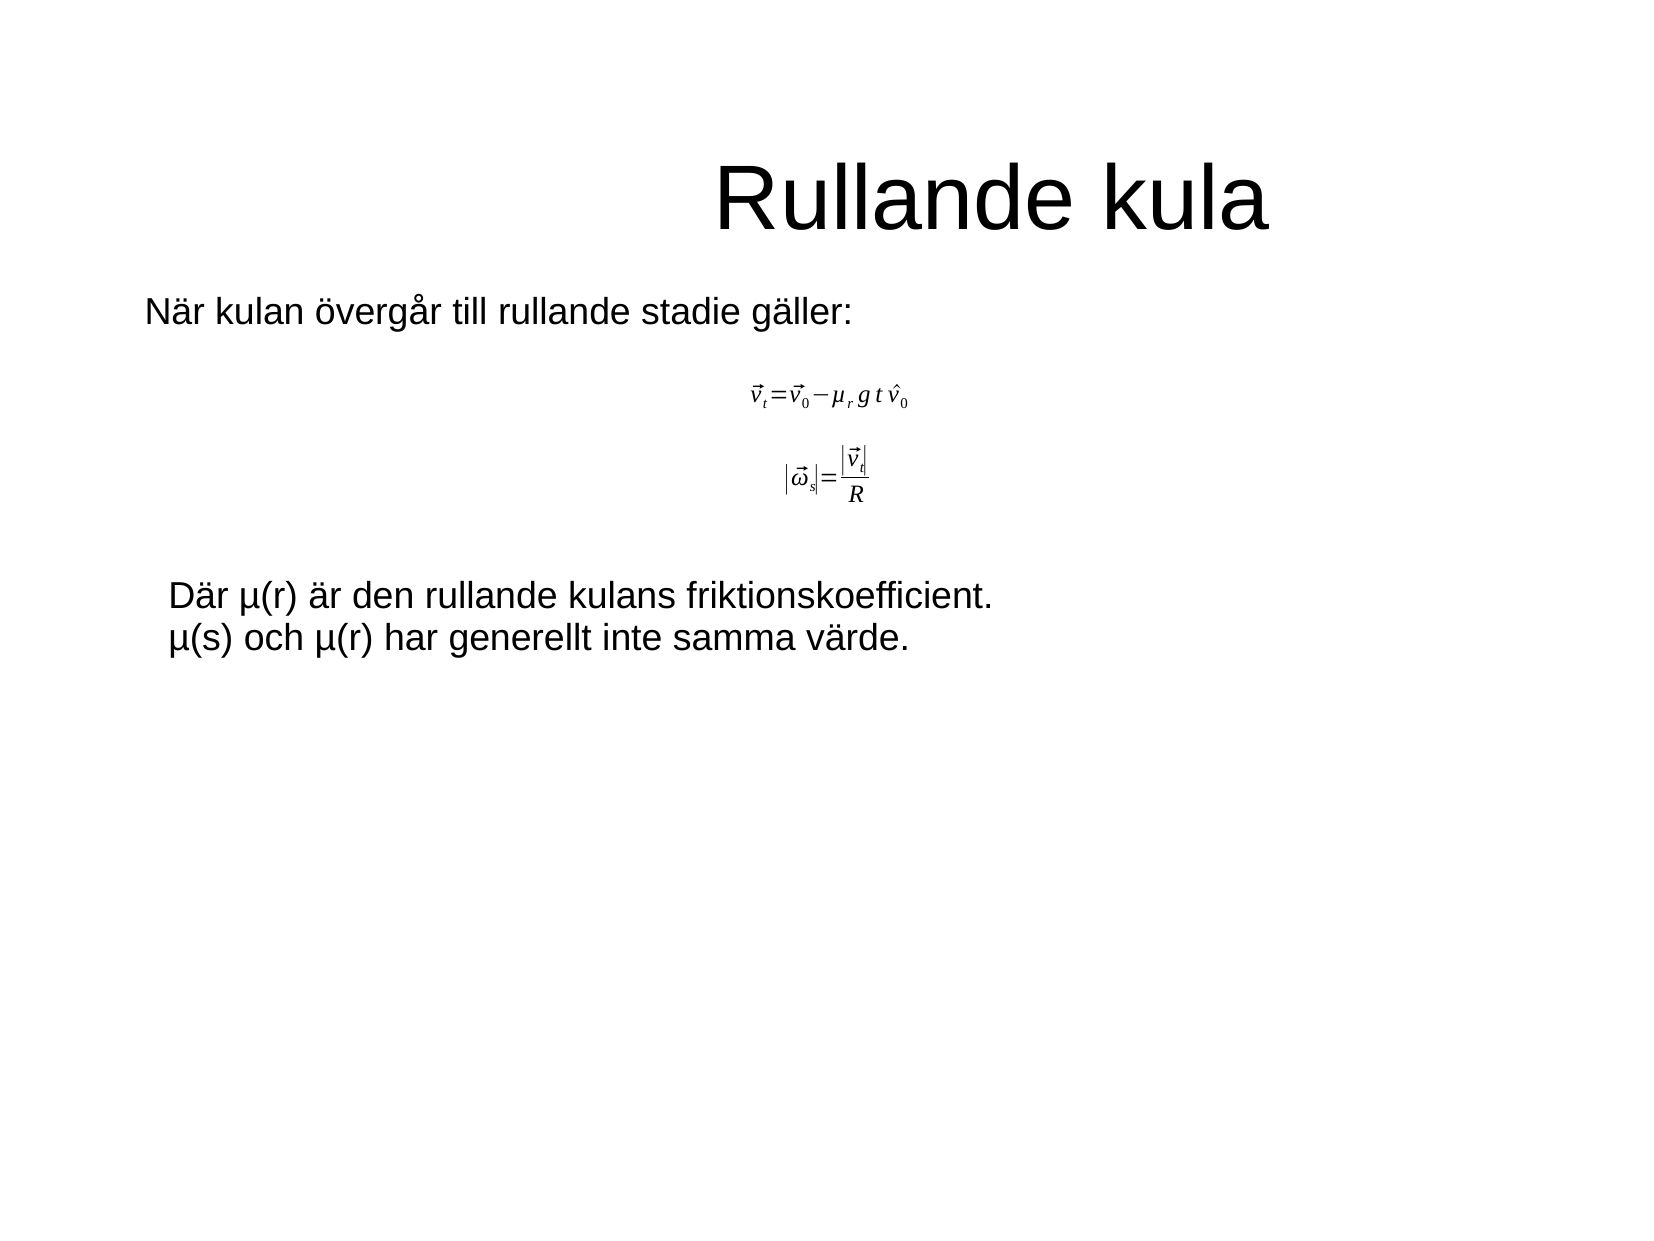

# Rullande kula
När kulan övergår till rullande stadie gäller:
Där µ(r) är den rullande kulans friktionskoefficient. µ(s) och µ(r) har generellt inte samma värde.